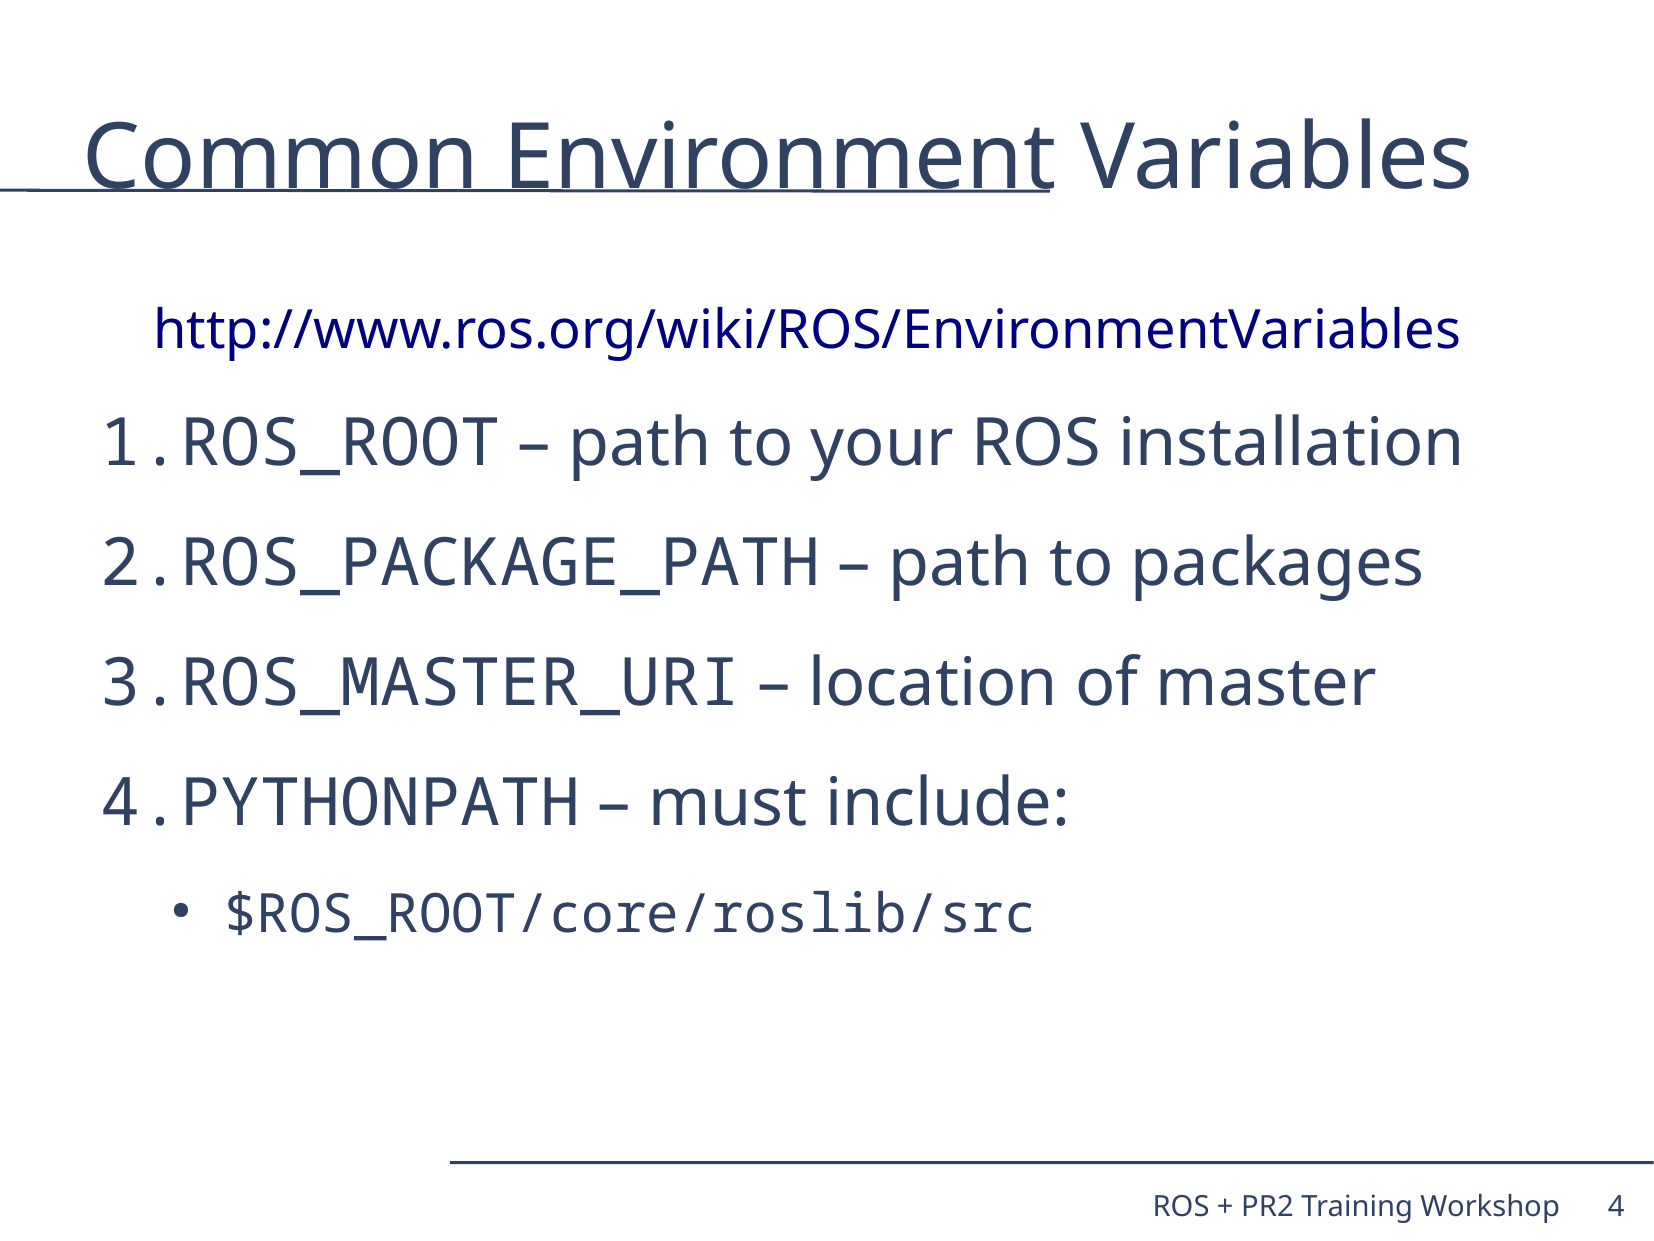

# Common Environment Variables
http://www.ros.org/wiki/ROS/EnvironmentVariables
ROS_ROOT – path to your ROS installation
ROS_PACKAGE_PATH – path to packages
ROS_MASTER_URI – location of master
PYTHONPATH – must include:
$ROS_ROOT/core/roslib/src